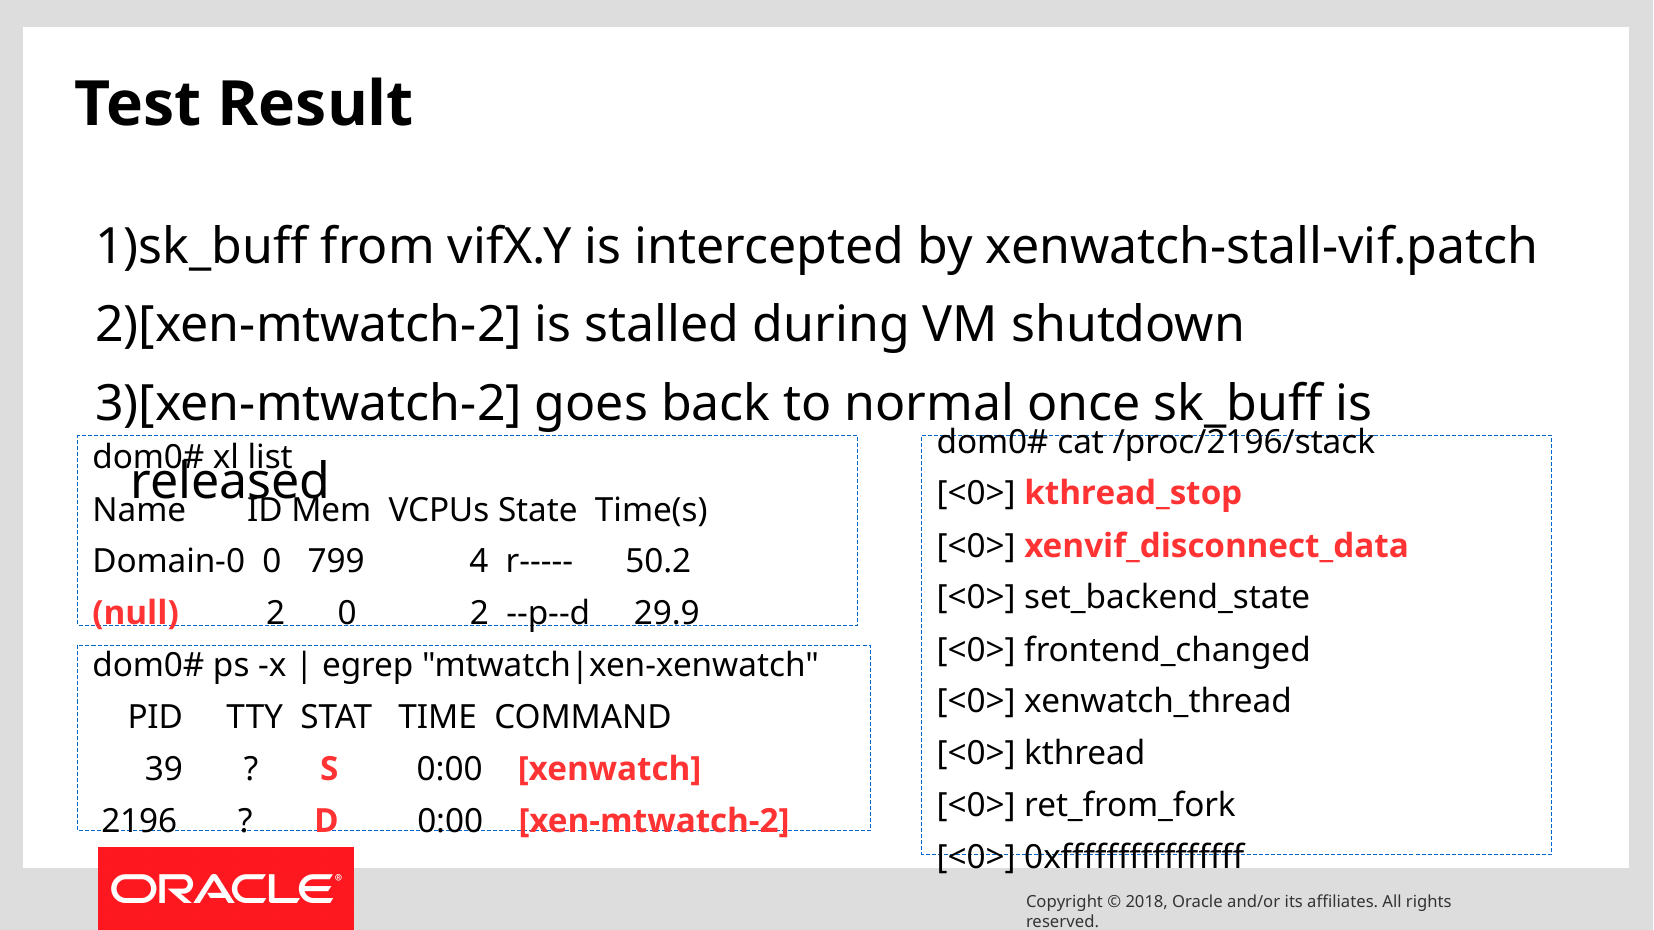

Test Result
sk_buff from vifX.Y is intercepted by xenwatch-stall-vif.patch
[xen-mtwatch-2] is stalled during VM shutdown
[xen-mtwatch-2] goes back to normal once sk_buff is released
dom0# cat /proc/2196/stack
[<0>] kthread_stop
[<0>] xenvif_disconnect_data
[<0>] set_backend_state
[<0>] frontend_changed
[<0>] xenwatch_thread
[<0>] kthread
[<0>] ret_from_fork
[<0>] 0xffffffffffffffff
dom0# xl list
Name ID Mem VCPUs State Time(s)
Domain-0 0 799 4 r----- 50.2
(null) 2 0 2 --p--d 29.9
dom0# ps -x | egrep "mtwatch|xen-xenwatch"
 PID TTY STAT TIME COMMAND
 39 ? S 0:00 [xenwatch]
 2196 ? D 0:00 [xen-mtwatch-2]
Copyright © 2018, Oracle and/or its affiliates. All rights reserved.